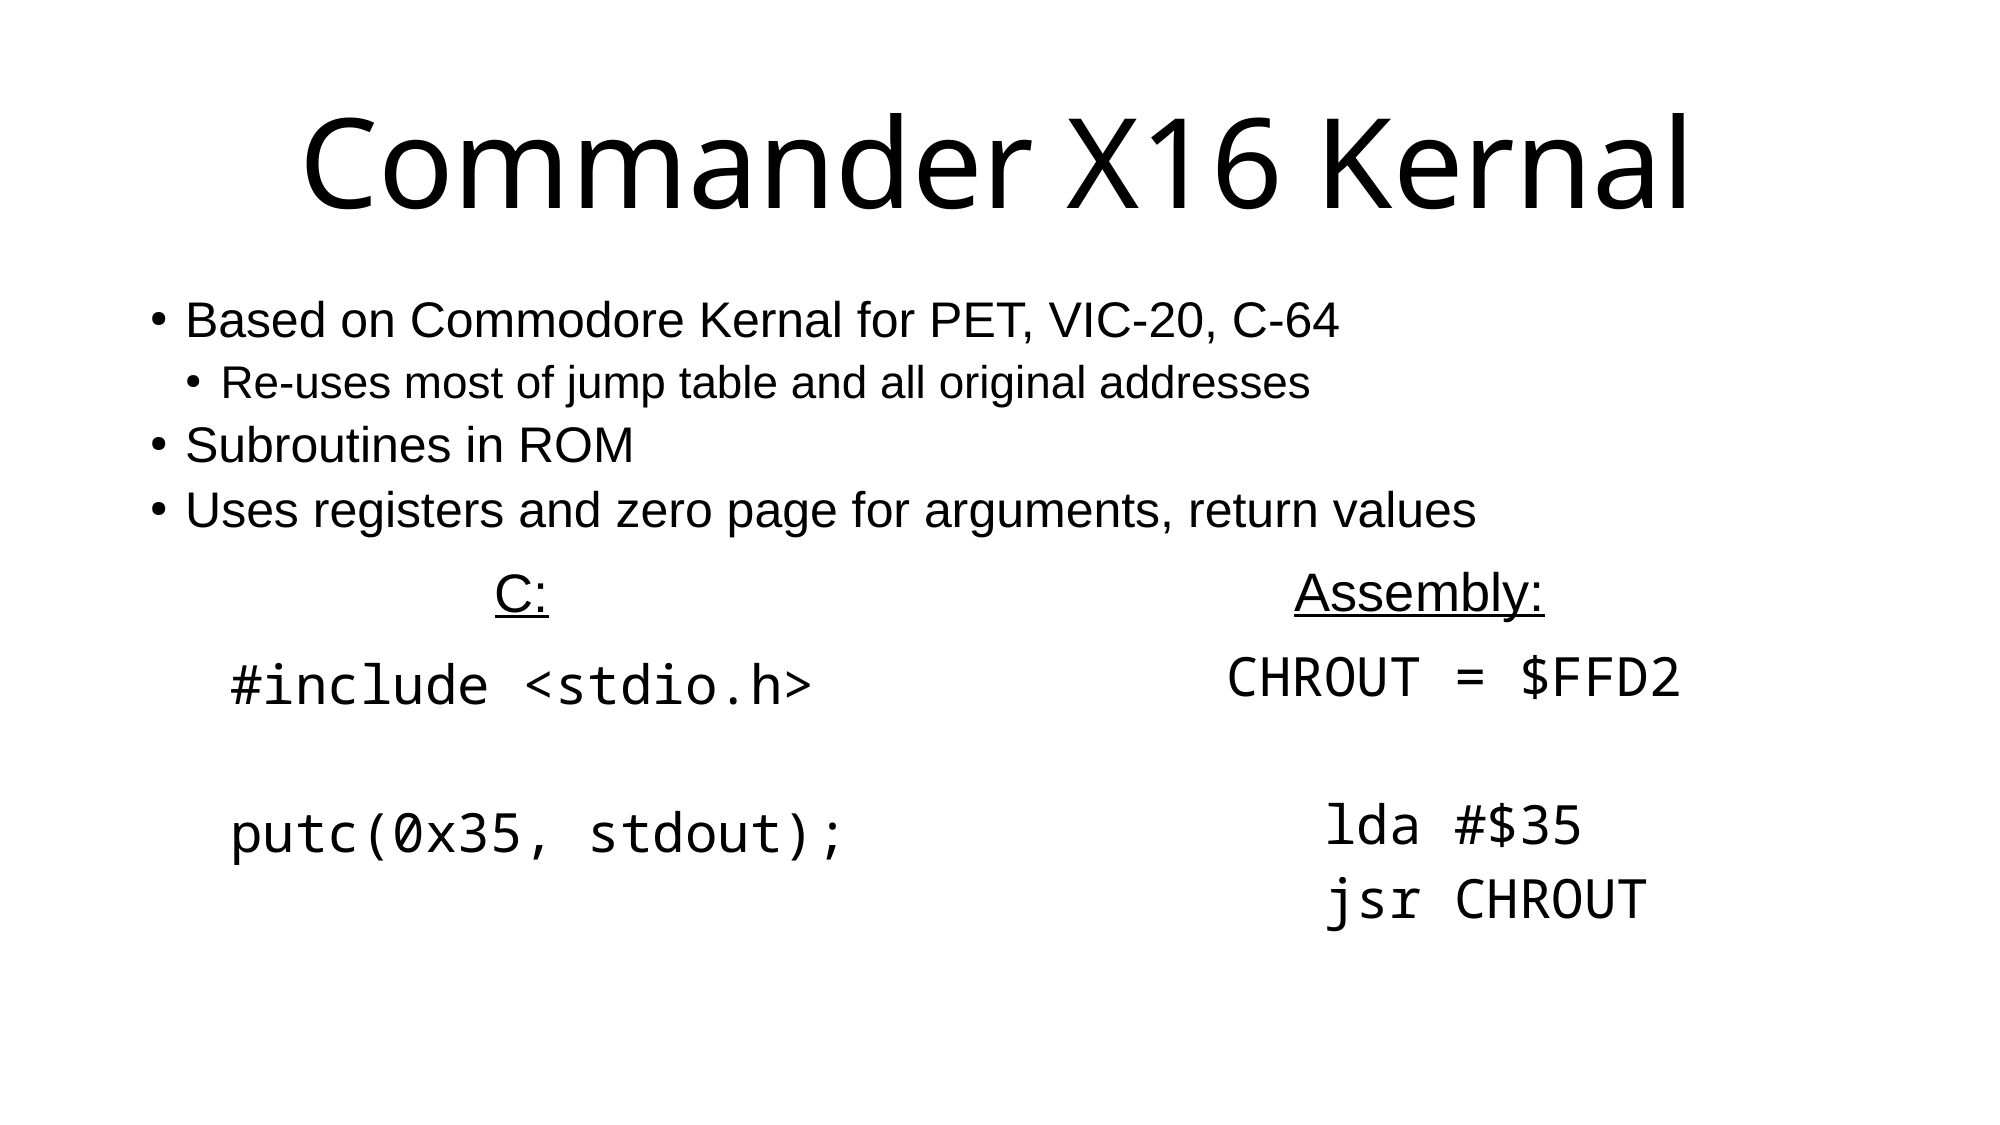

# Commander X16 Kernal
Based on Commodore Kernal for PET, VIC-20, C-64
Re-uses most of jump table and all original addresses
Subroutines in ROM
Uses registers and zero page for arguments, return values
Assembly:
C:
CHROUT = $FFD2
 lda #$35
 jsr CHROUT
#include <stdio.h>
putc(0x35, stdout);